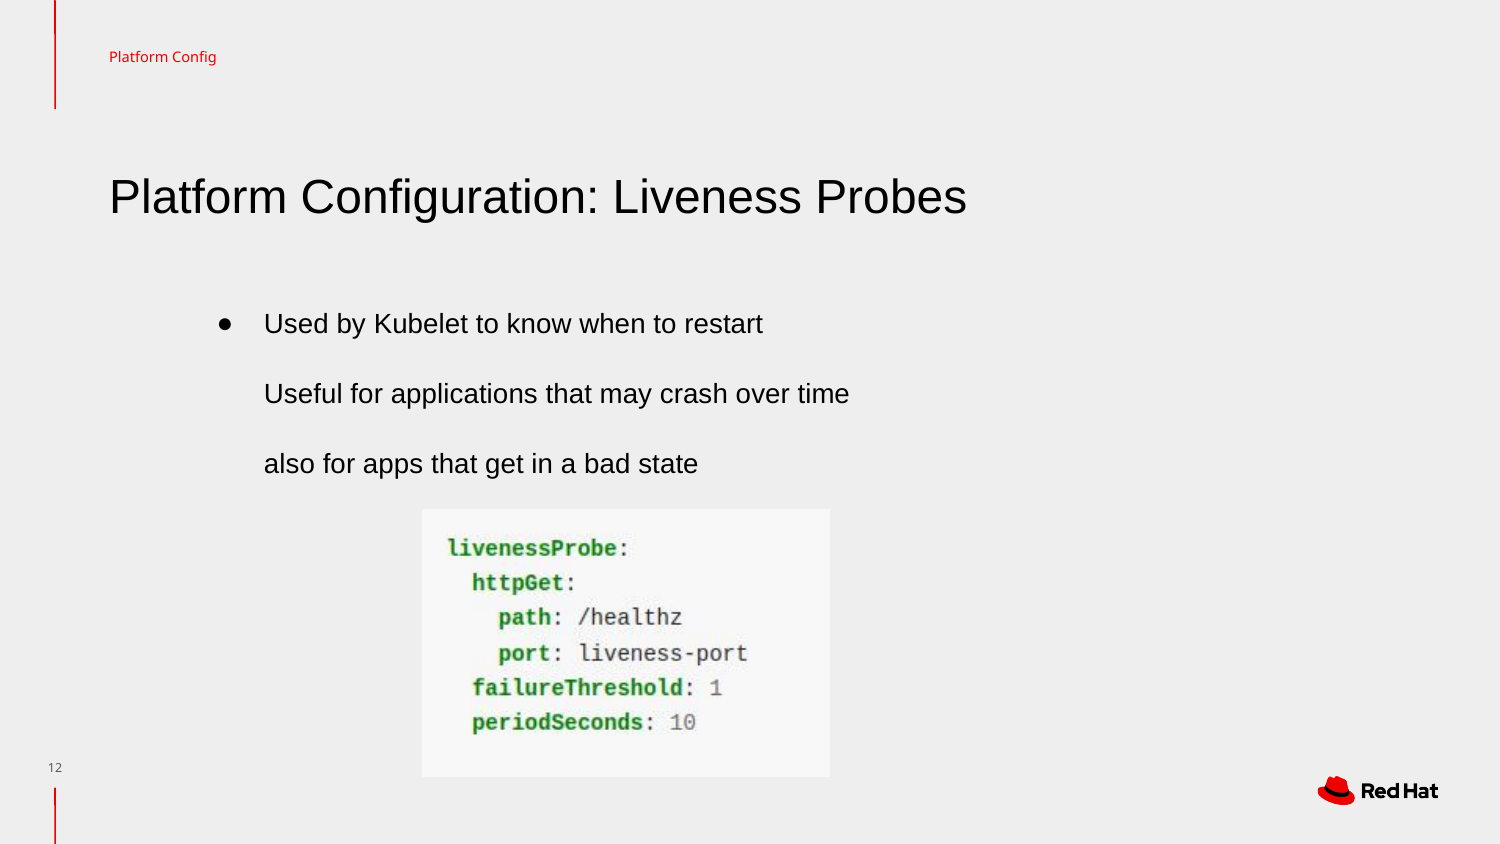

# Platform Config
Platform Configuration: Liveness Probes
Used by Kubelet to know when to restart
Useful for applications that may crash over time
also for apps that get in a bad state